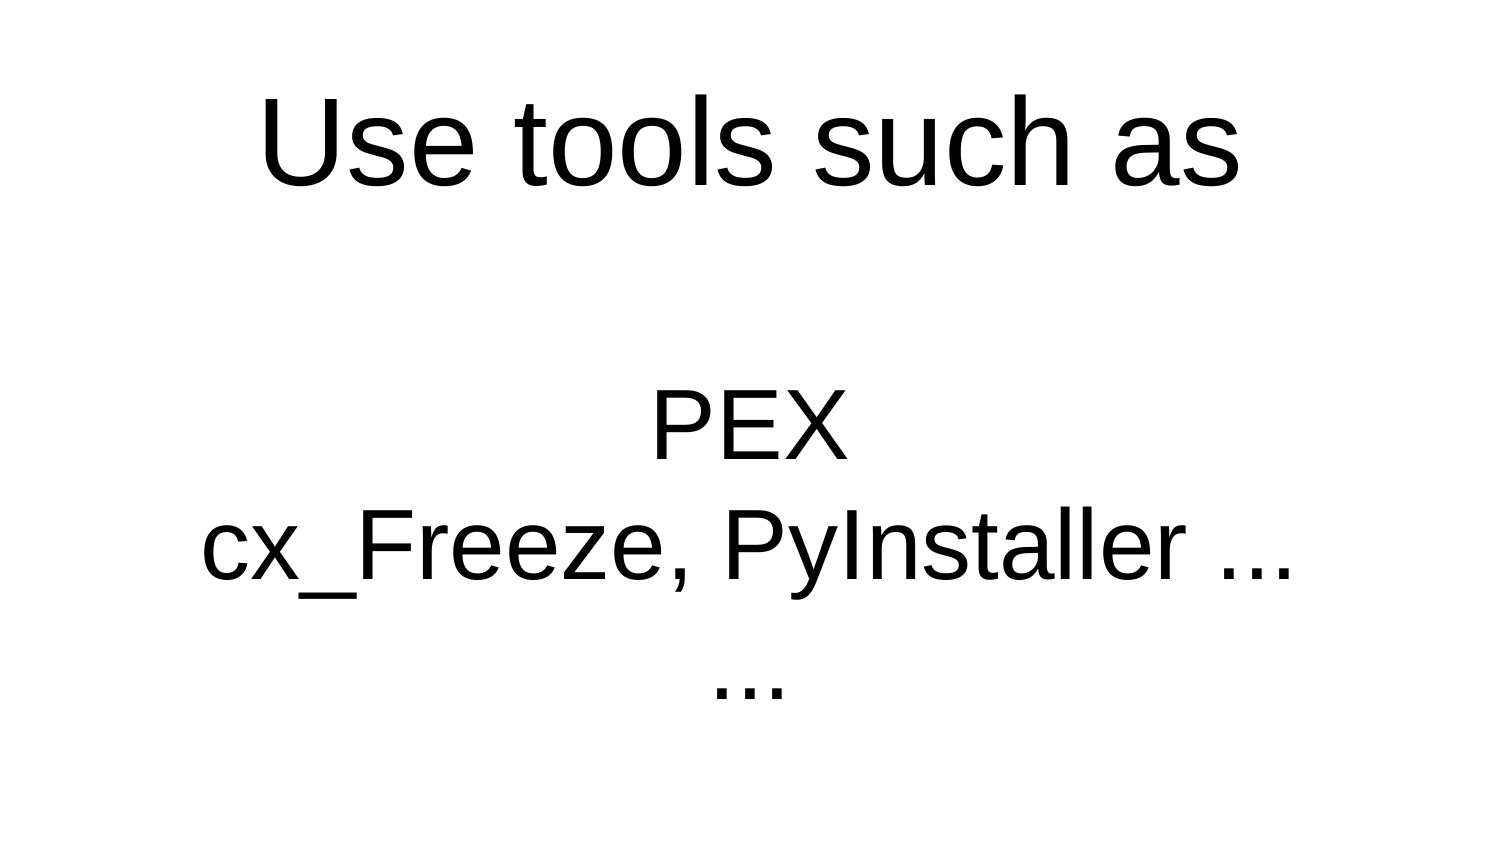

# Use tools such as PEX cx_Freeze, PyInstaller ... ...